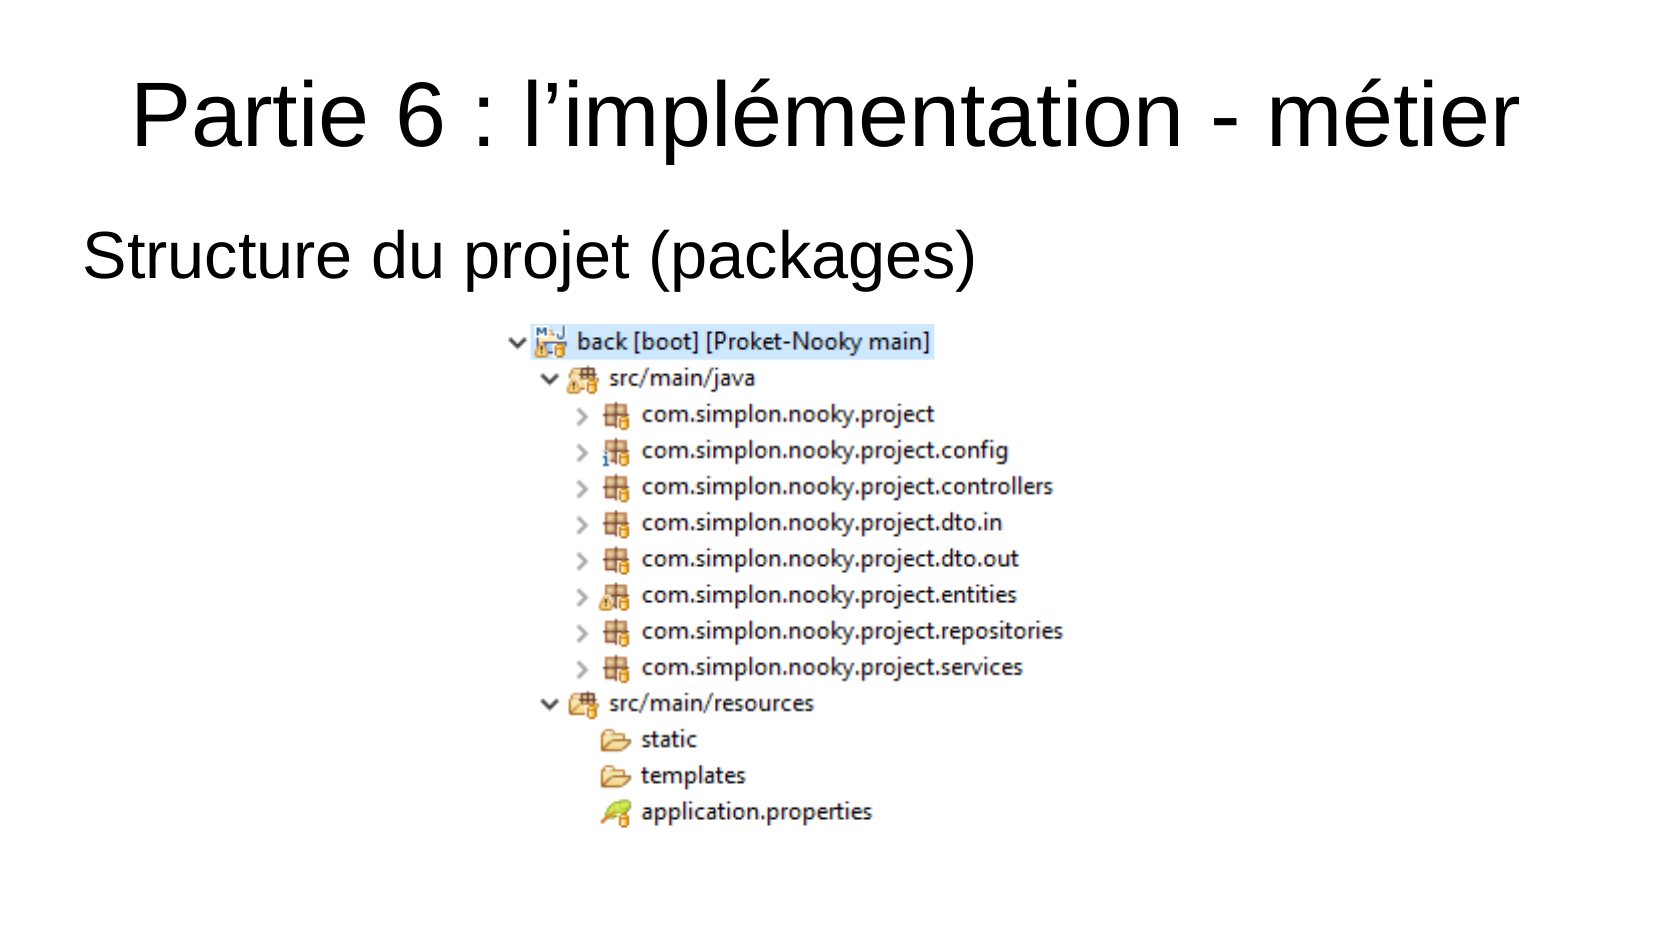

# Partie 6 : l’implémentation - métier
Structure du projet (packages)